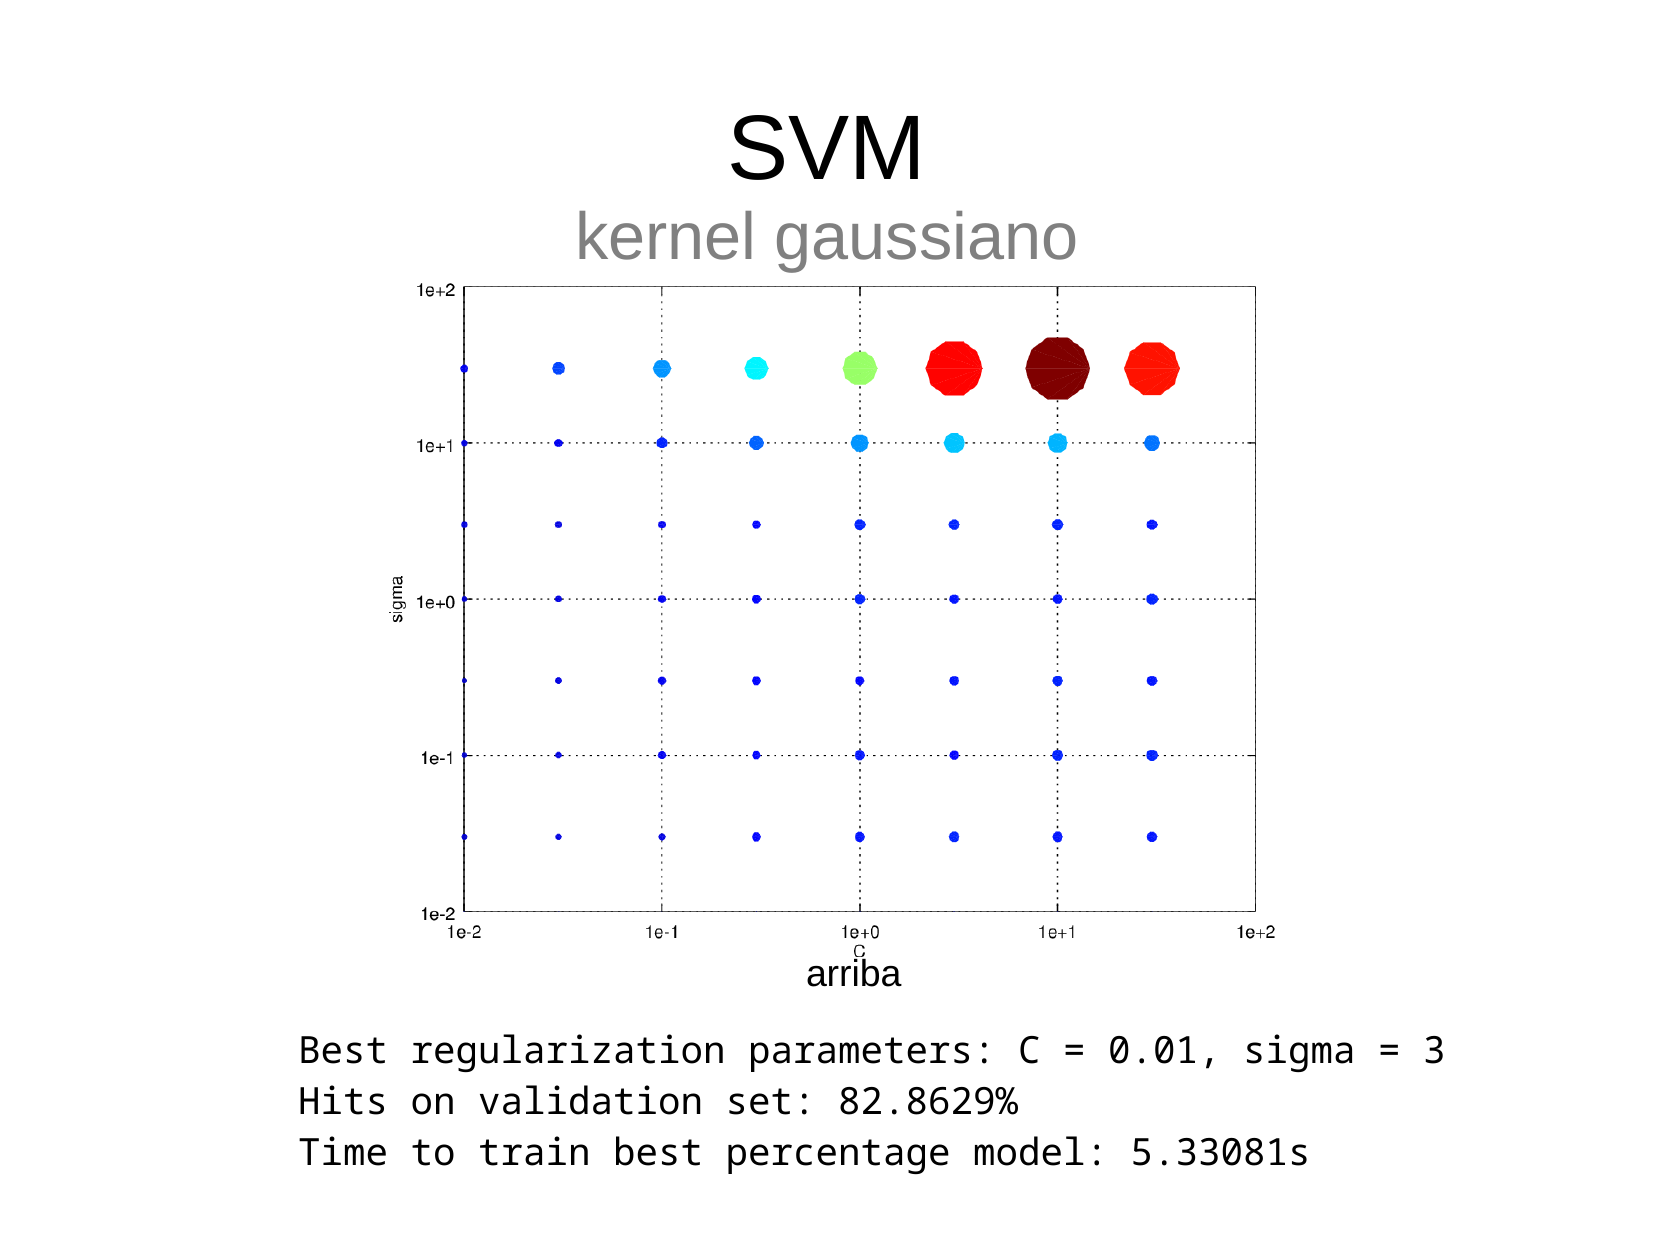

# SVM kernel gaussiano
arriba
Best regularization parameters: C = 0.01, sigma = 3
Hits on validation set: 82.8629%
Time to train best percentage model: 5.33081s